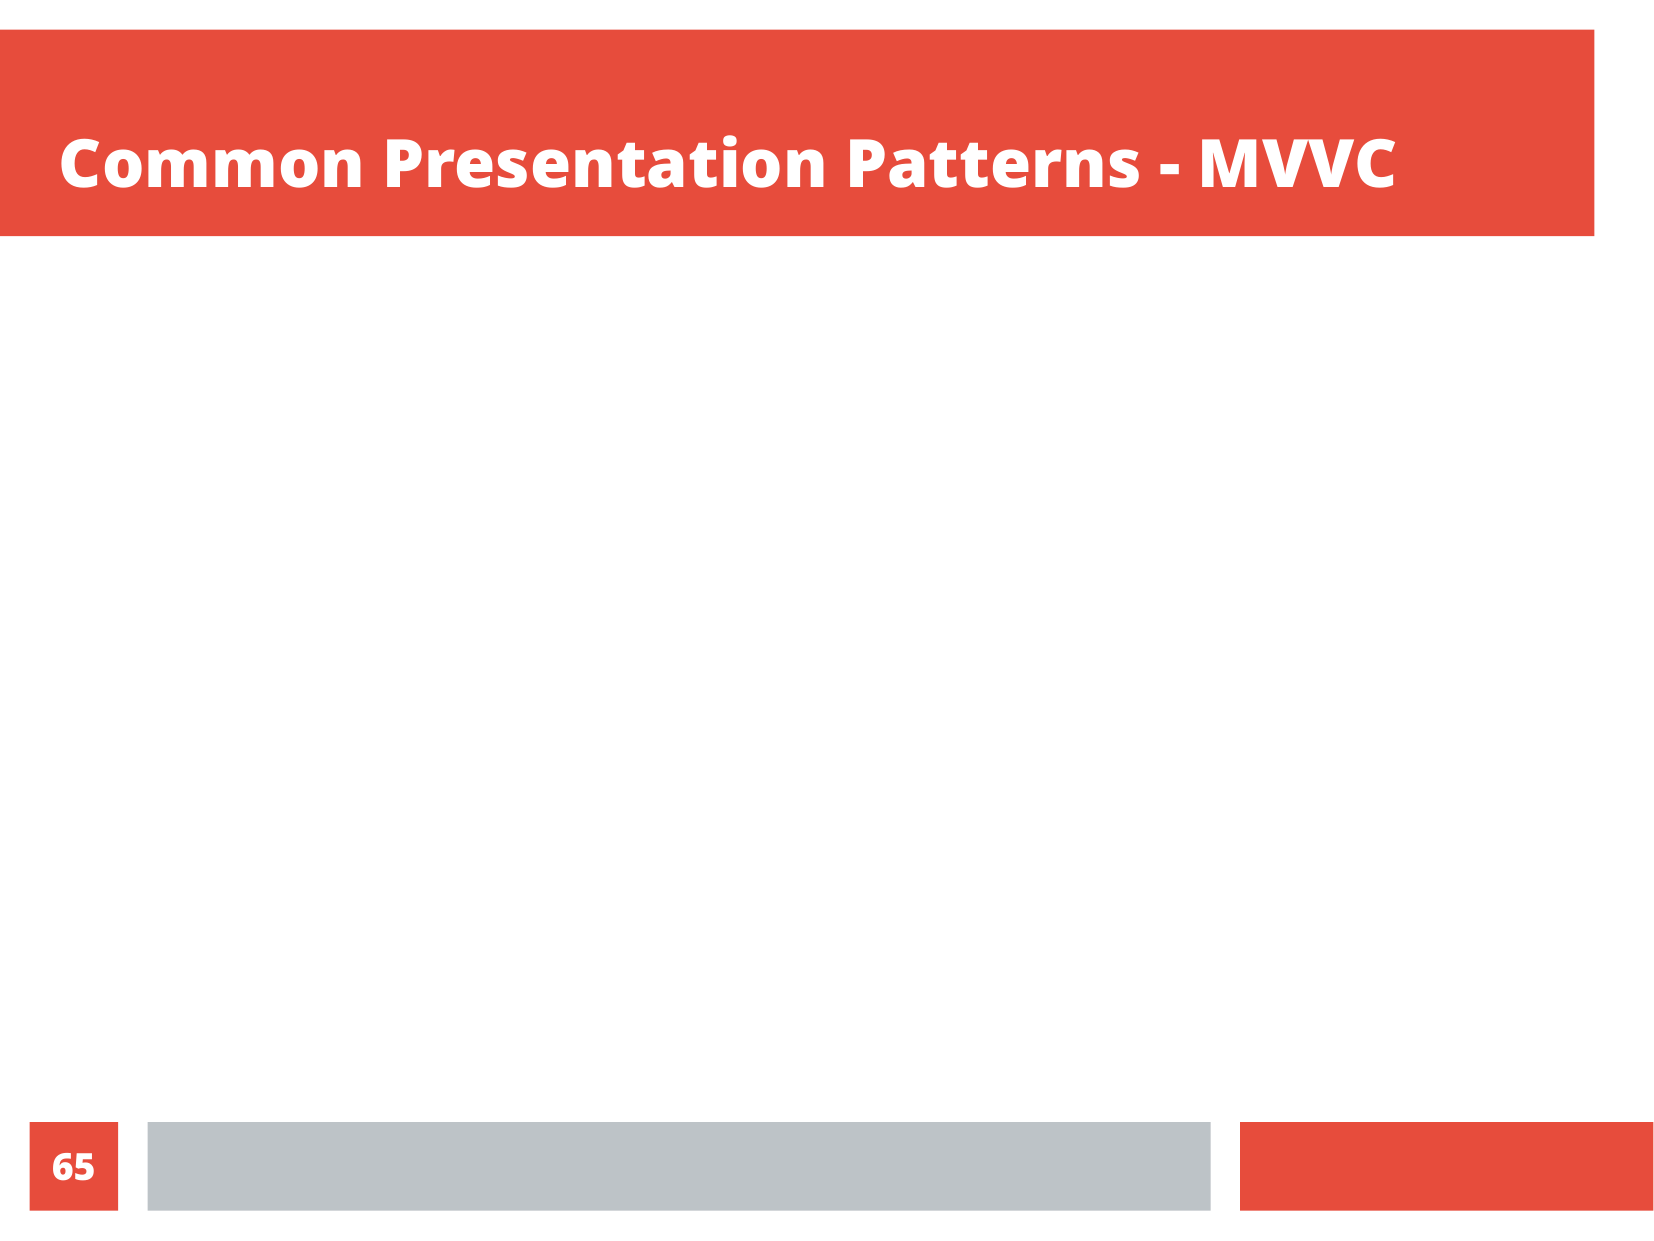

# Common Presentation Patterns - MVVC
65